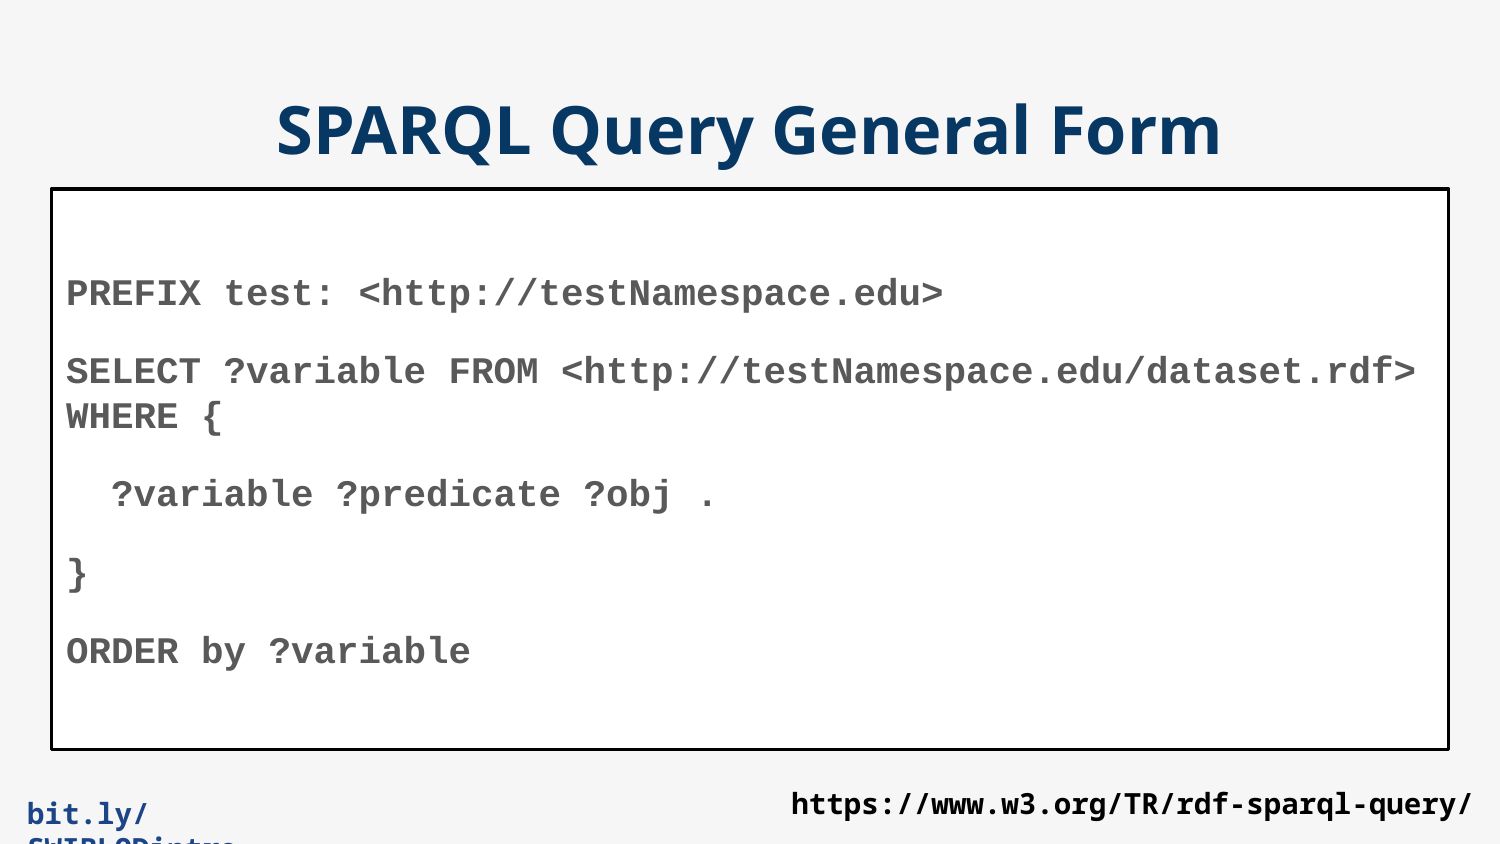

# SPARQL Query General Form
PREFIX test: <http://testNamespace.edu>
SELECT ?variable FROM <http://testNamespace.edu/dataset.rdf> WHERE {
 ?variable ?predicate ?obj .
}
ORDER by ?variable
https://www.w3.org/TR/rdf-sparql-query/